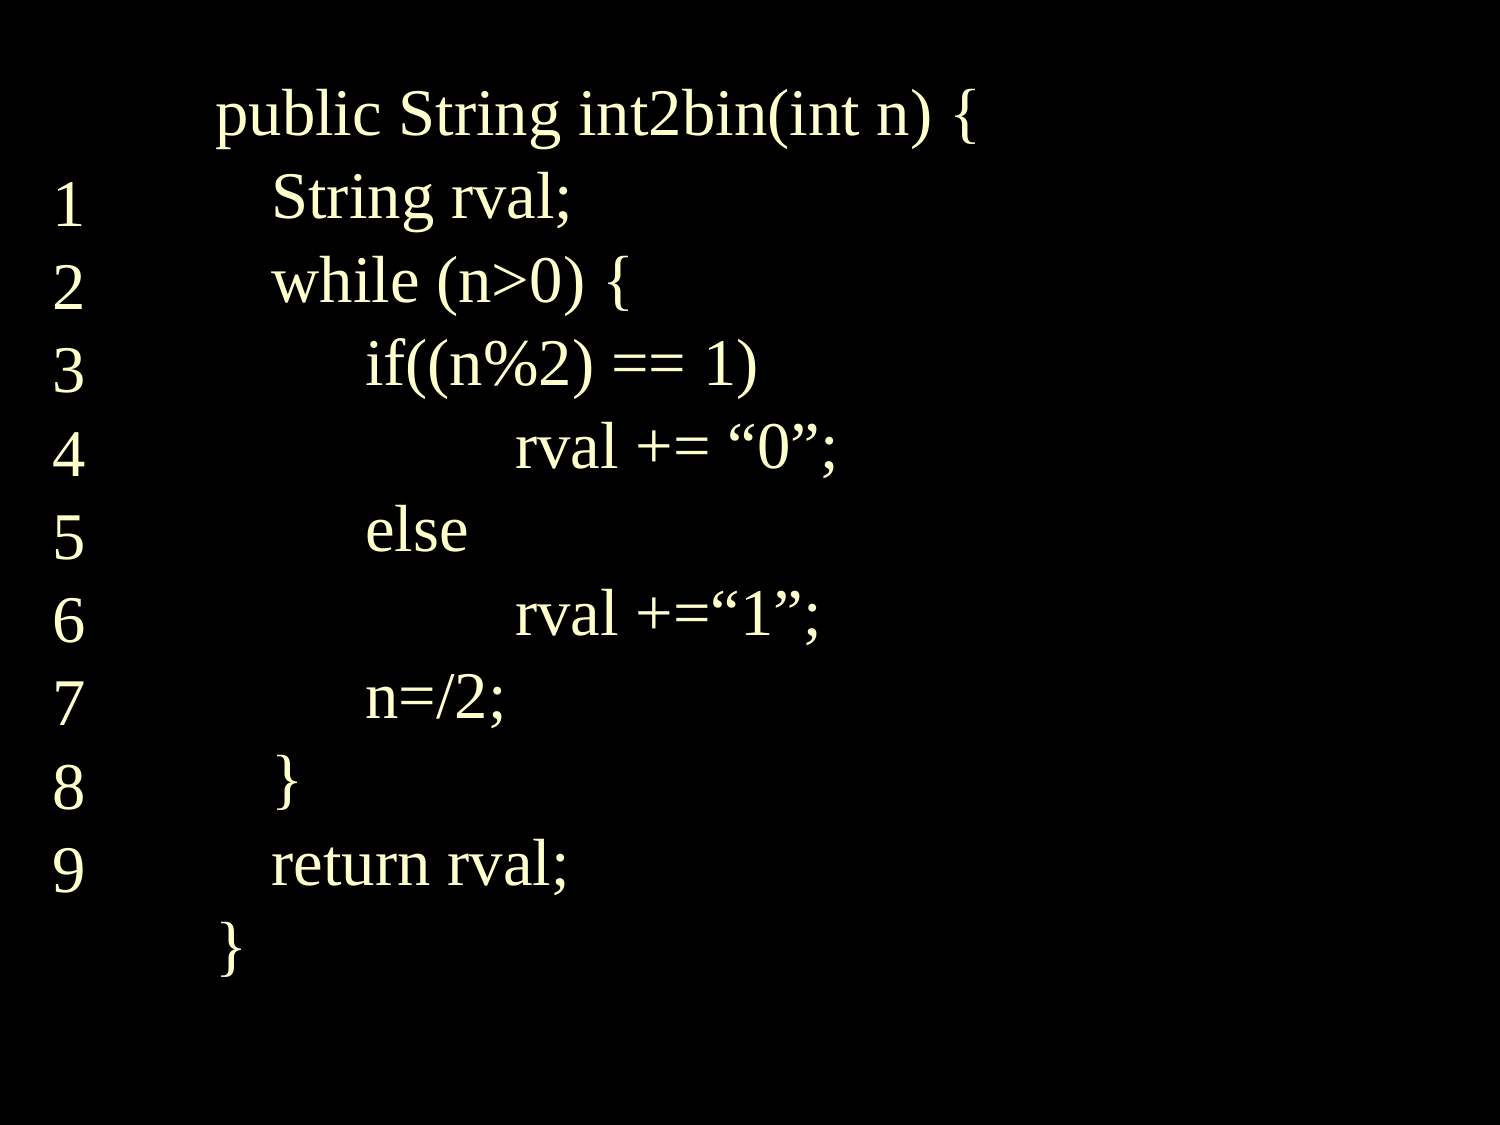

1
2
3
4
5
6
7
8
9
# public String int2bin(int n) {
	String rval;
	while (n>0) {
		if((n%2) == 1)
			rval += “0”;
		else
			rval +=“1”;
		n=/2;
	}
	return rval;
}